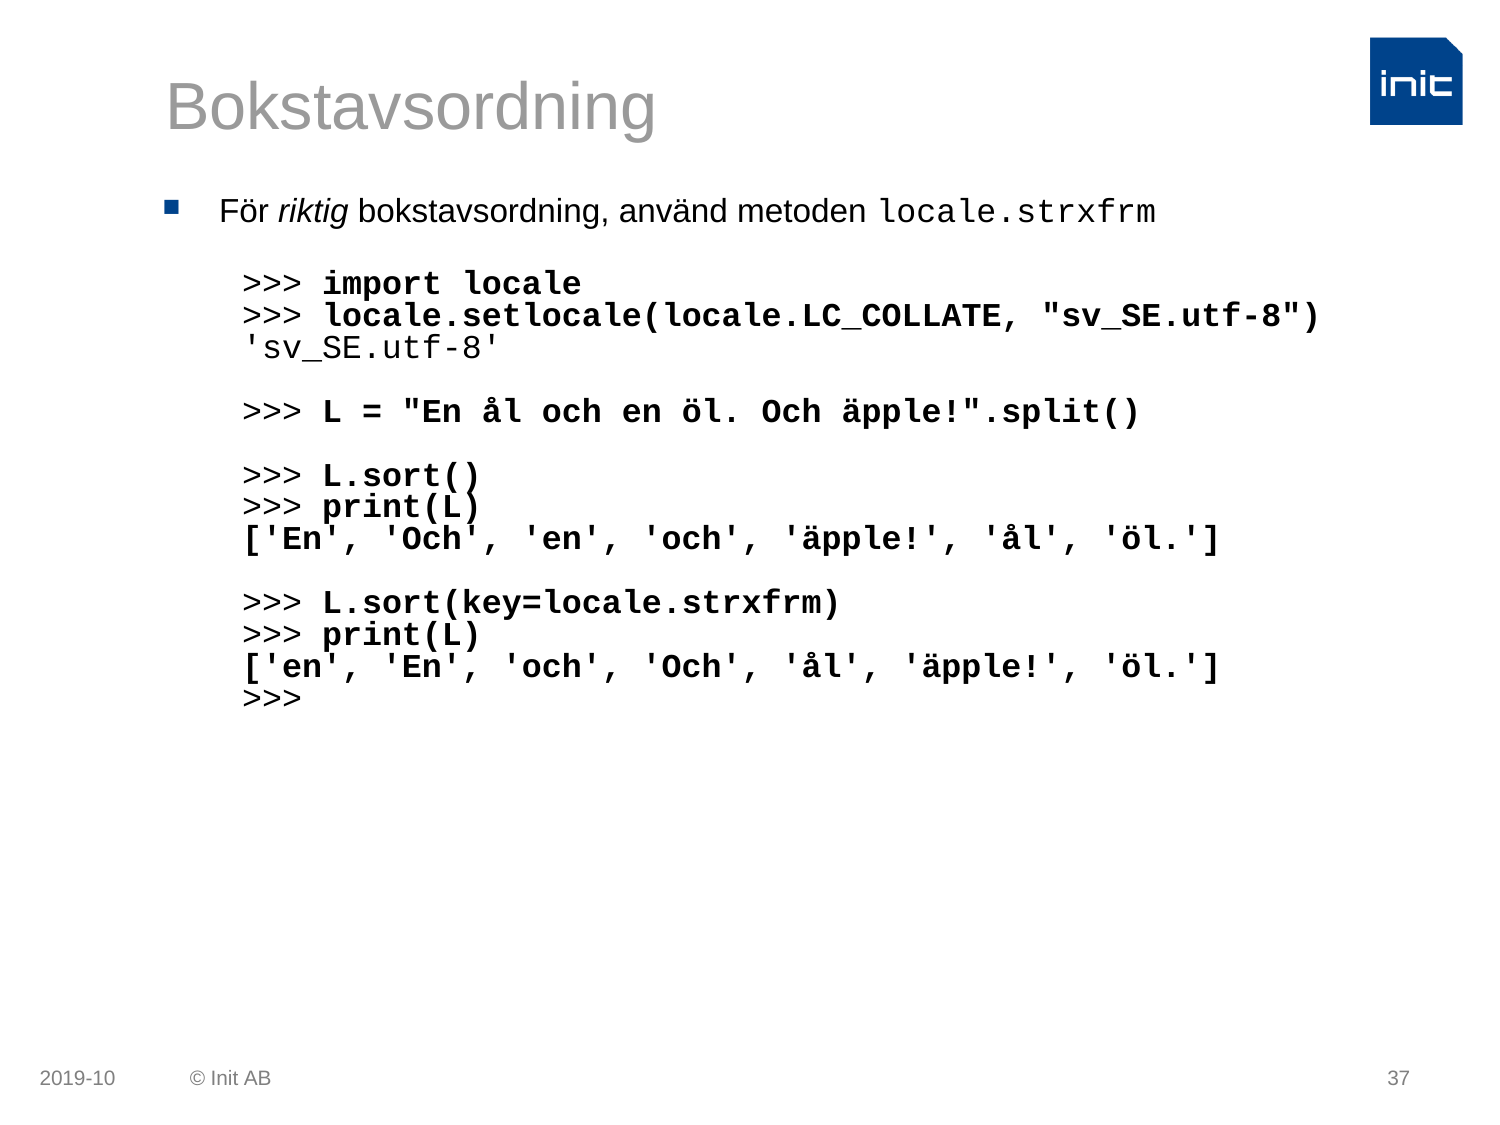

Bokstavsordning
För riktig bokstavsordning, använd metoden locale.strxfrm
>>> import locale
>>> locale.setlocale(locale.LC_COLLATE, "sv_SE.utf-8")
'sv_SE.utf-8'
>>> L = "En ål och en öl. Och äpple!".split()
>>> L.sort()
>>> print(L)
['En', 'Och', 'en', 'och', 'äpple!', 'ål', 'öl.']
>>> L.sort(key=locale.strxfrm)
>>> print(L)
['en', 'En', 'och', 'Och', 'ål', 'äpple!', 'öl.']
>>>
2019-10
© Init AB